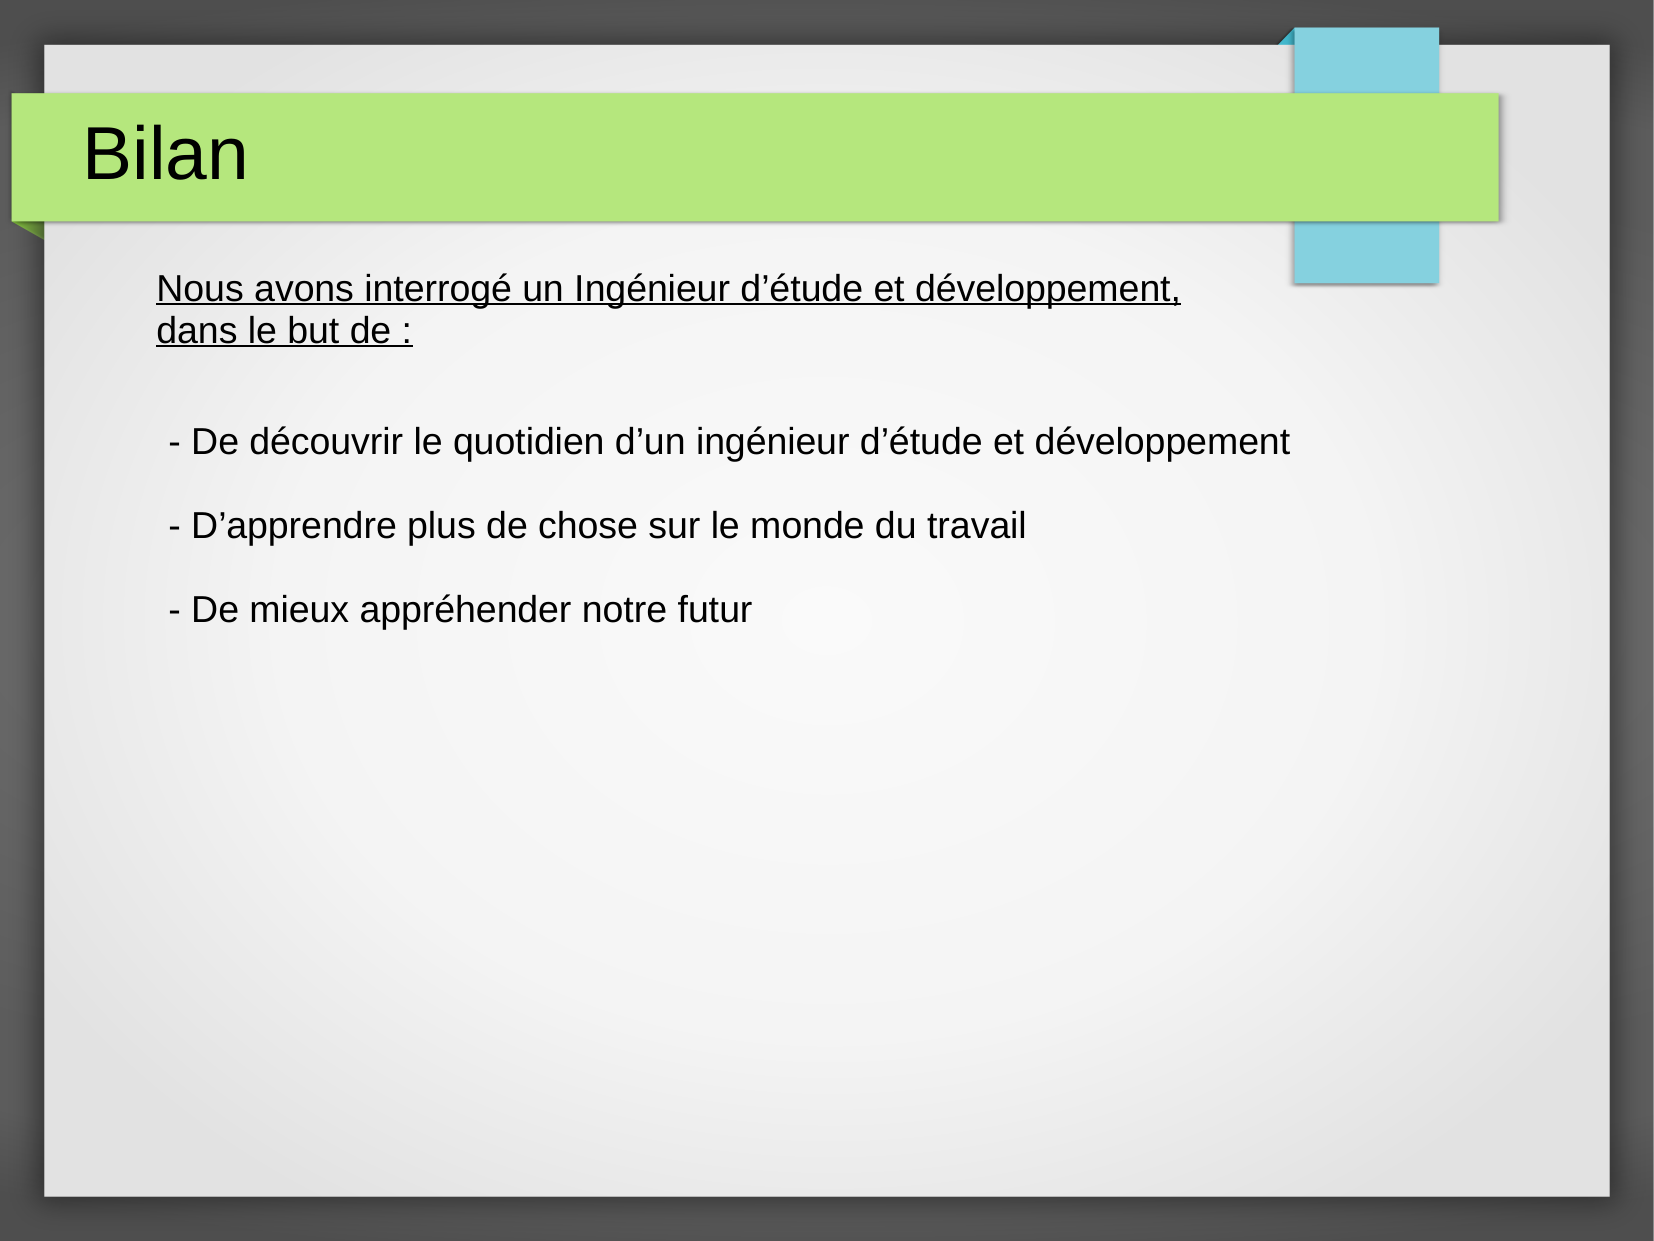

# Bilan
Nous avons interrogé un Ingénieur d’étude et développement, dans le but de :
- De découvrir le quotidien d’un ingénieur d’étude et développement
- D’apprendre plus de chose sur le monde du travail
- De mieux appréhender notre futur